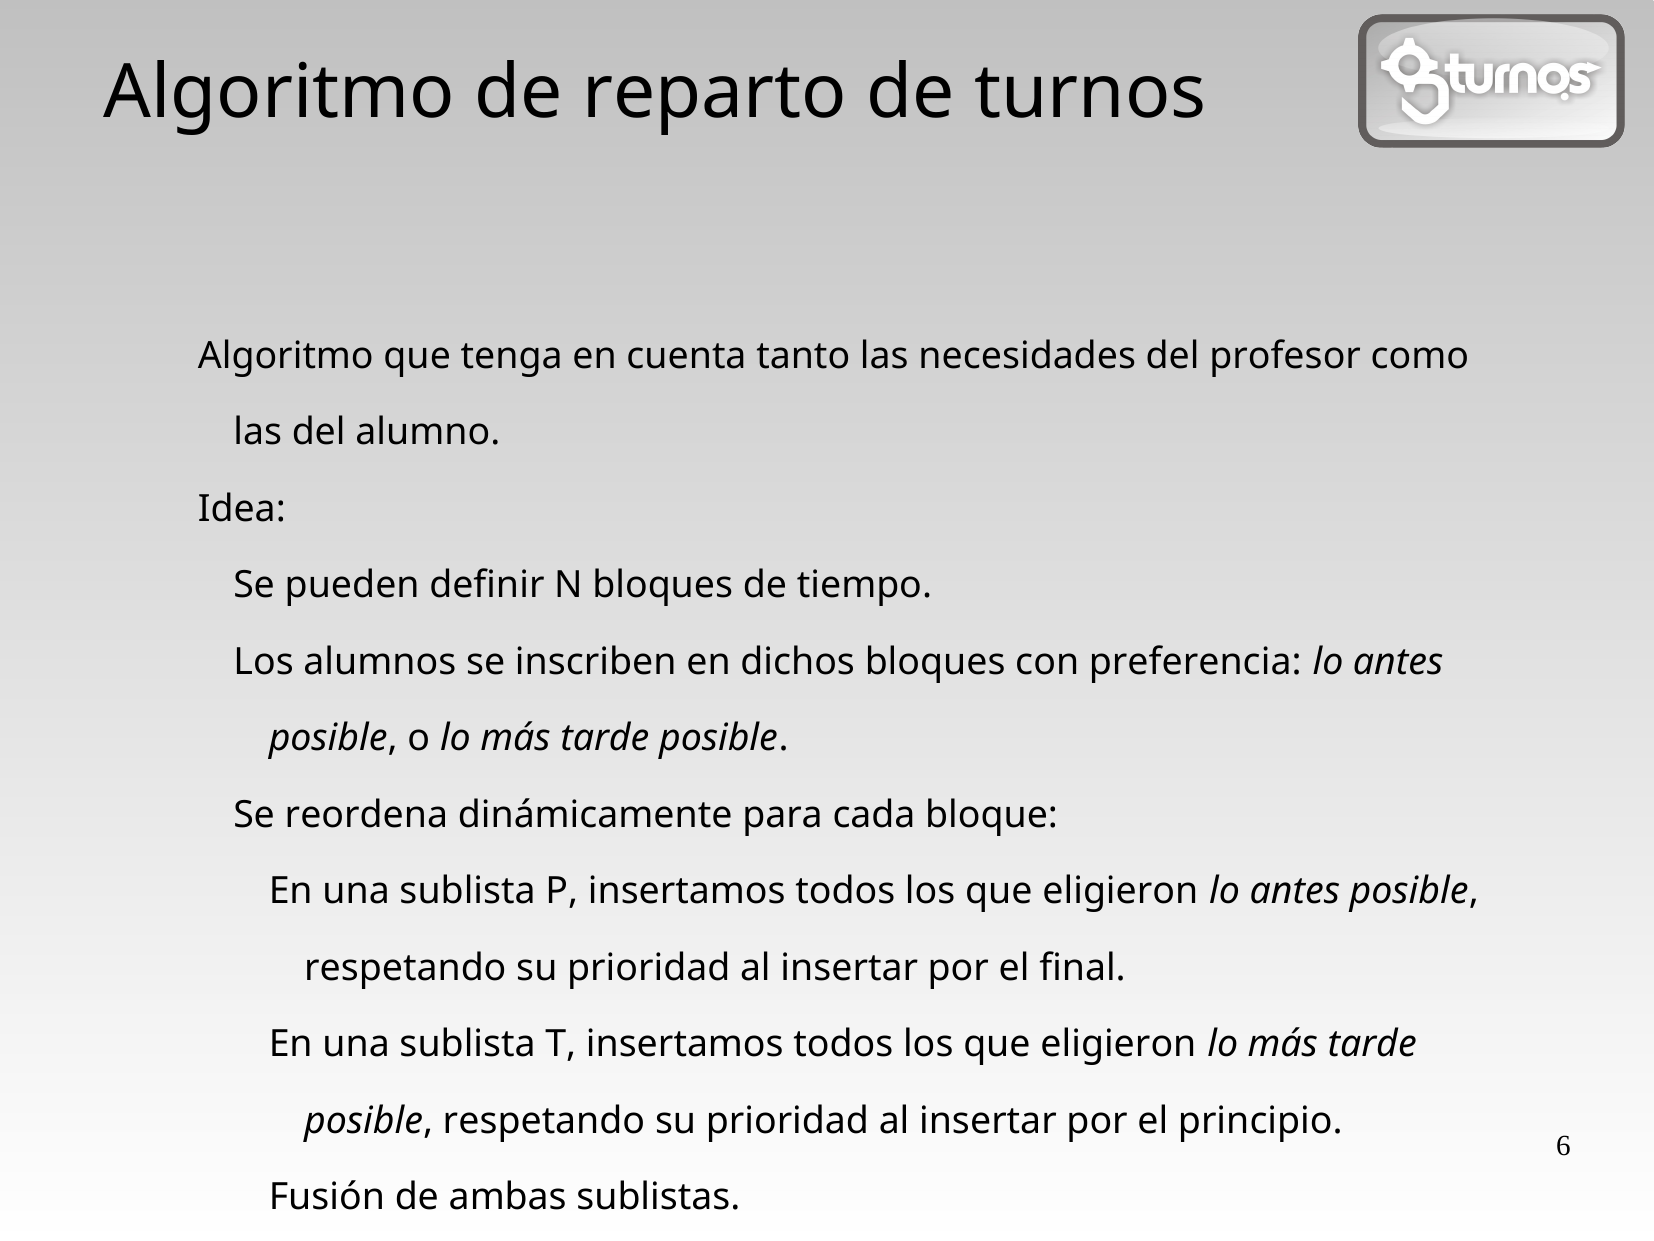

Algoritmo de reparto de turnos
Algoritmo que tenga en cuenta tanto las necesidades del profesor como las del alumno.
Idea:
Se pueden definir N bloques de tiempo.
Los alumnos se inscriben en dichos bloques con preferencia: lo antes posible, o lo más tarde posible.
Se reordena dinámicamente para cada bloque:
En una sublista P, insertamos todos los que eligieron lo antes posible, respetando su prioridad al insertar por el final.
En una sublista T, insertamos todos los que eligieron lo más tarde posible, respetando su prioridad al insertar por el principio.
Fusión de ambas sublistas.
6